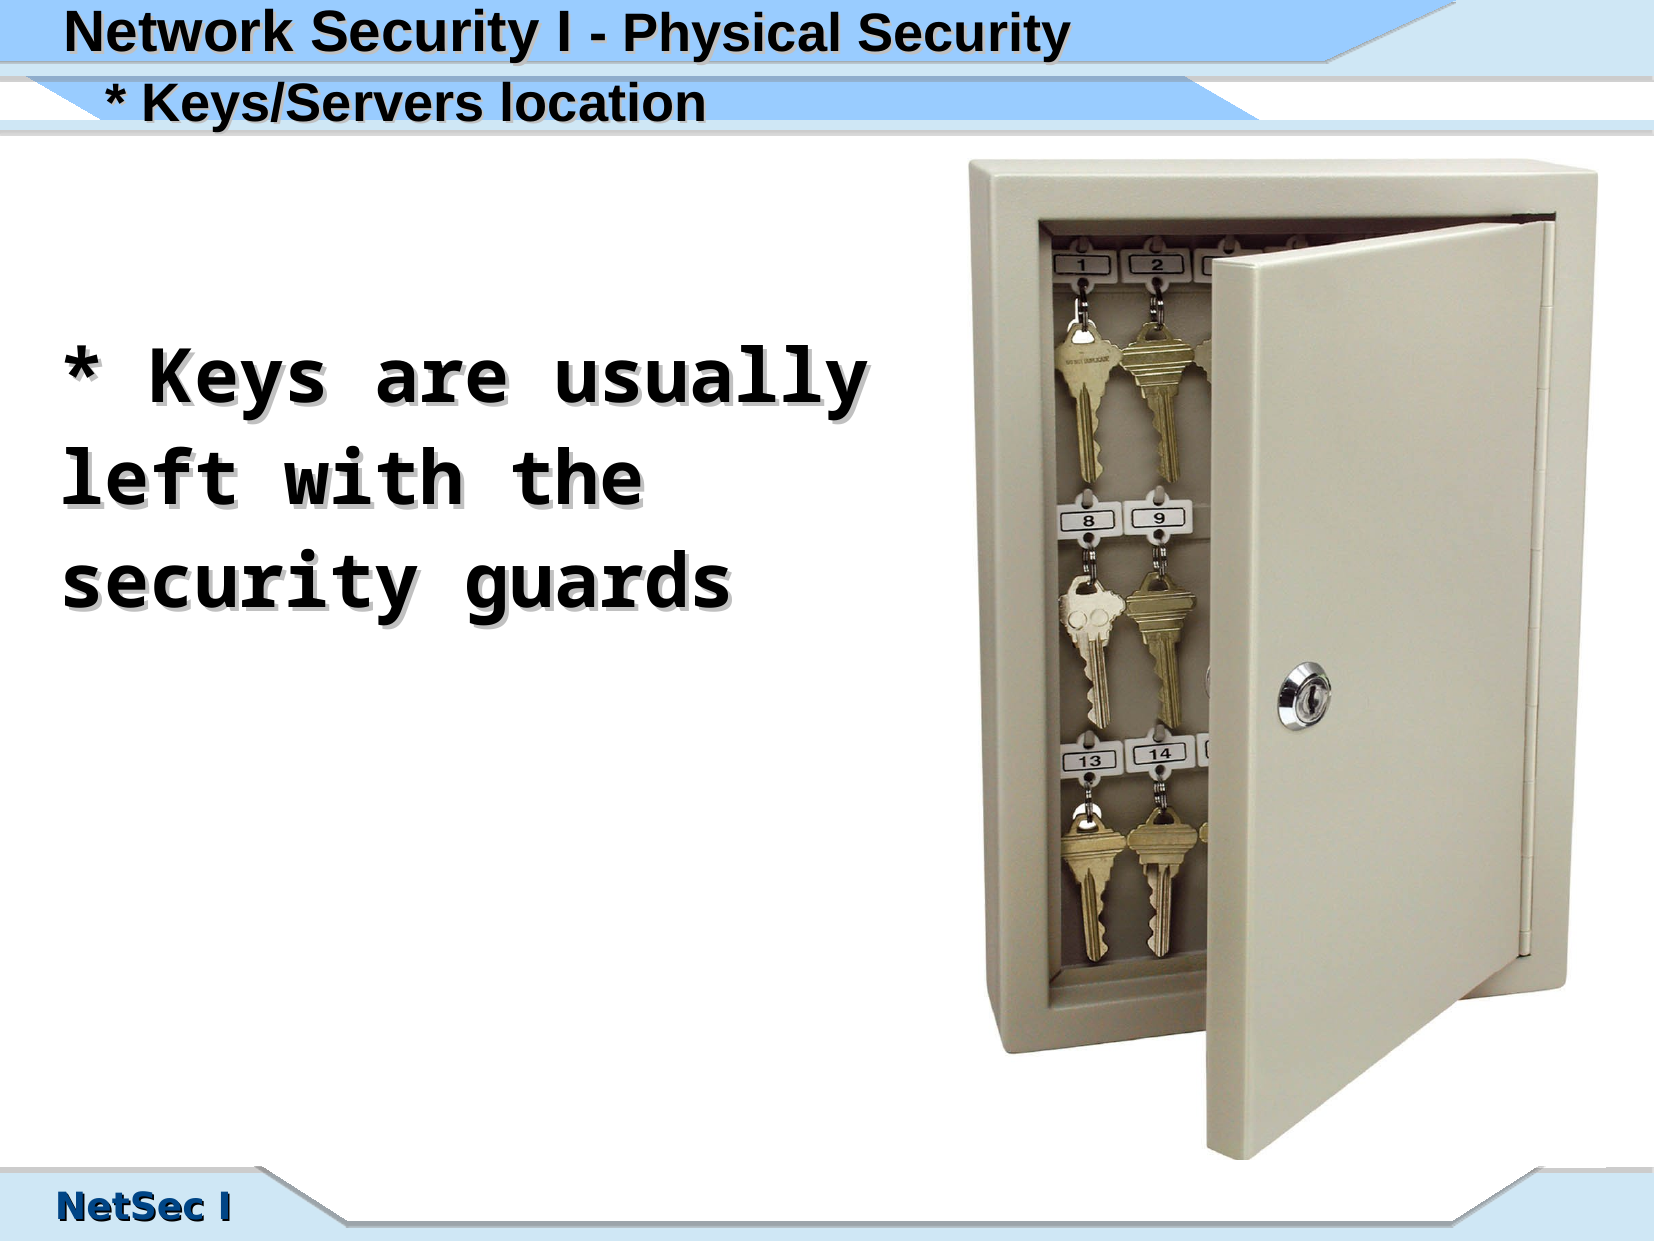

# Network Security I - Physical Security
* Keys/Servers location
* Keys are usually
left with the
security guards